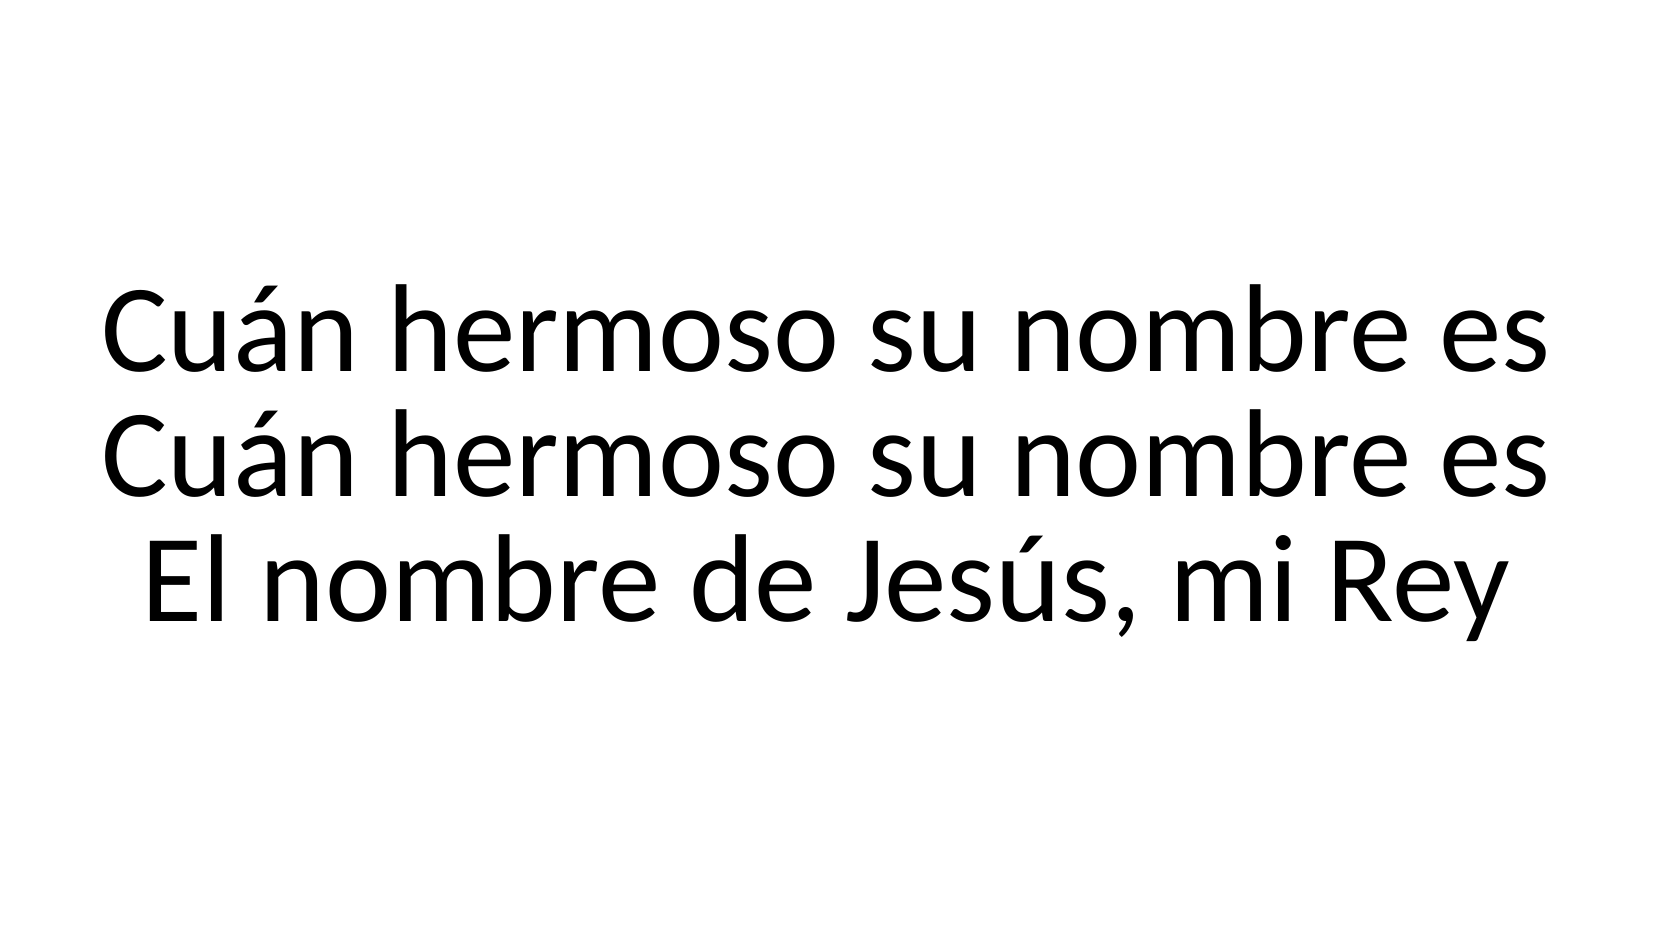

# Cuán hermoso su nombre es Cuán hermoso su nombre es El nombre de Jesús, mi Rey